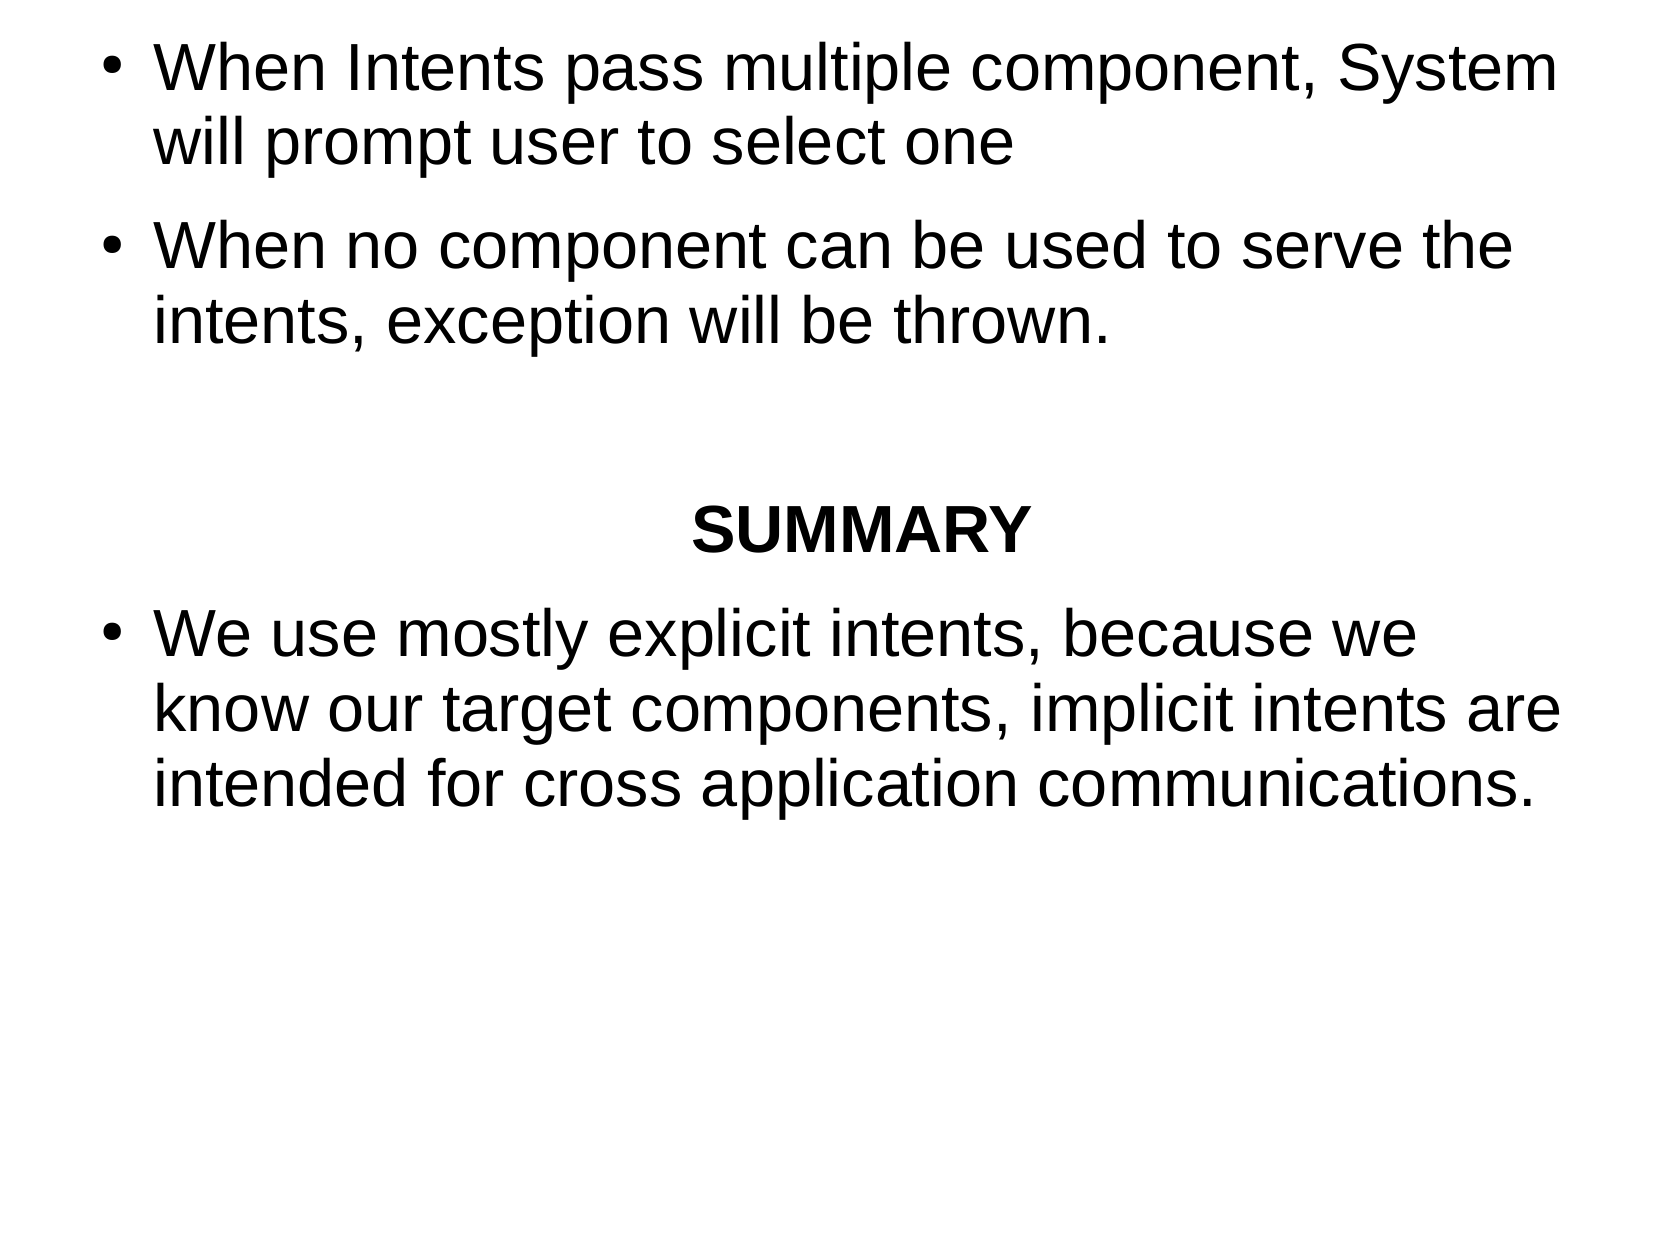

# When Intents pass multiple component, System will prompt user to select one
When no component can be used to serve the intents, exception will be thrown.
SUMMARY
We use mostly explicit intents, because we know our target components, implicit intents are intended for cross application communications.